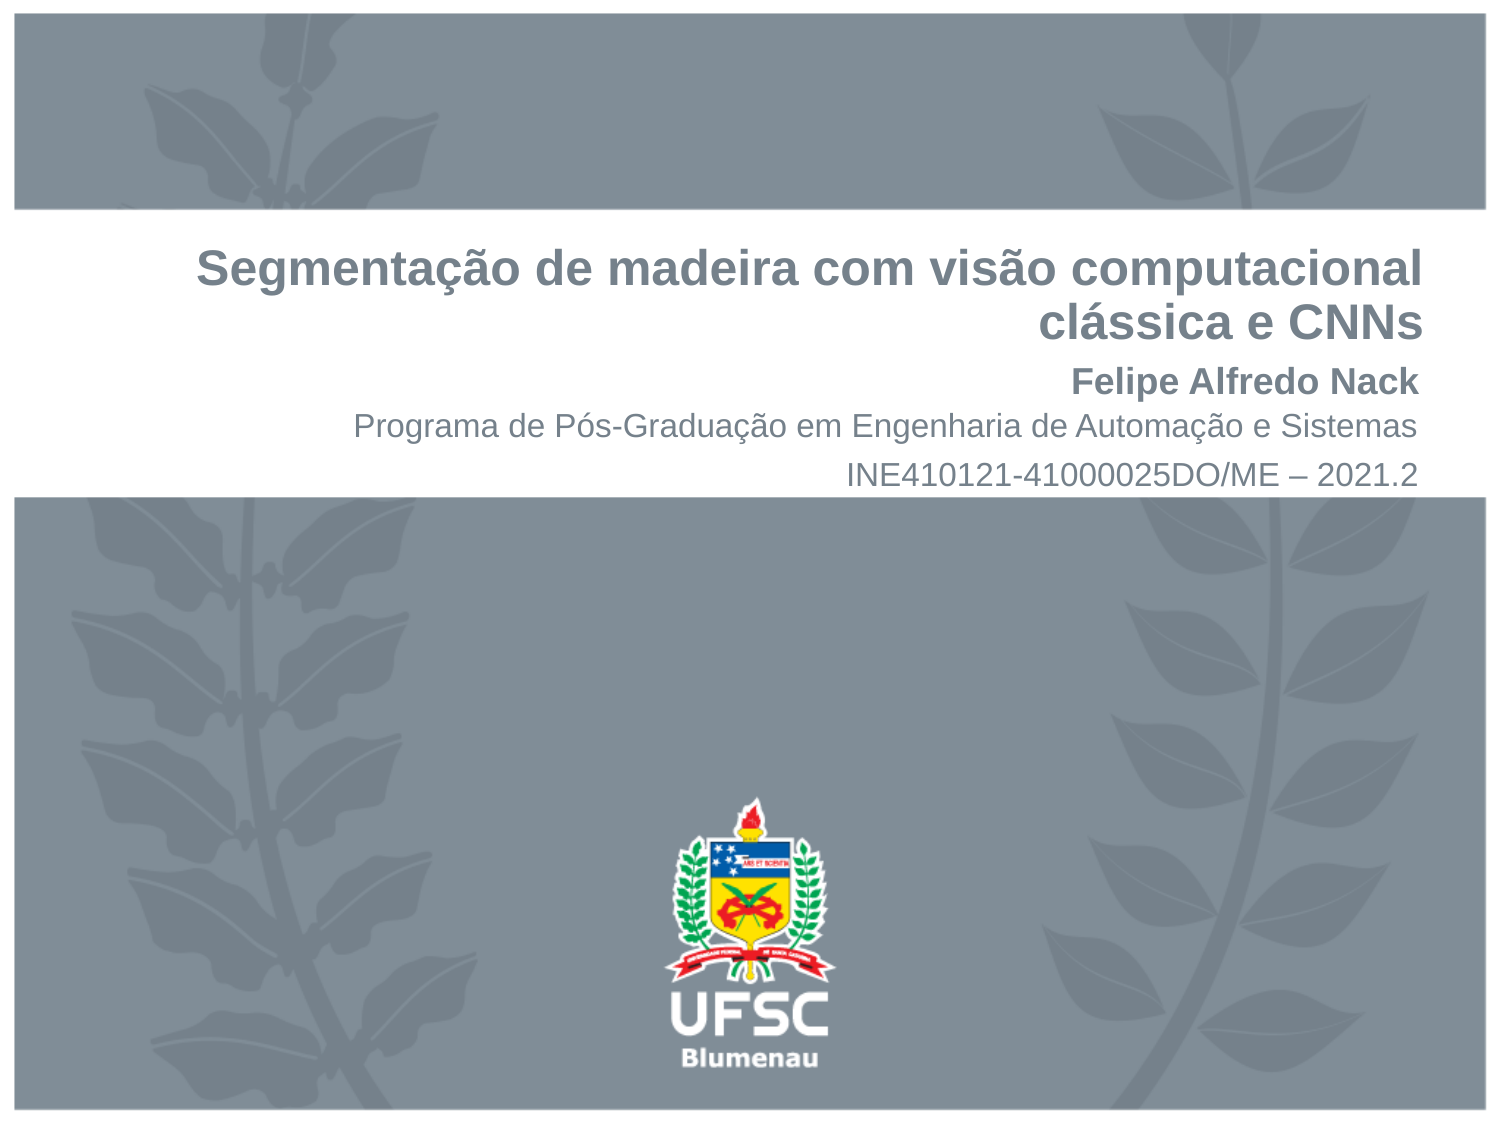

Segmentação de madeira com visão computacional clássica e CNNs
Felipe Alfredo Nack
Programa de Pós-Graduação em Engenharia de Automação e Sistemas
INE410121-41000025DO/ME – 2021.2